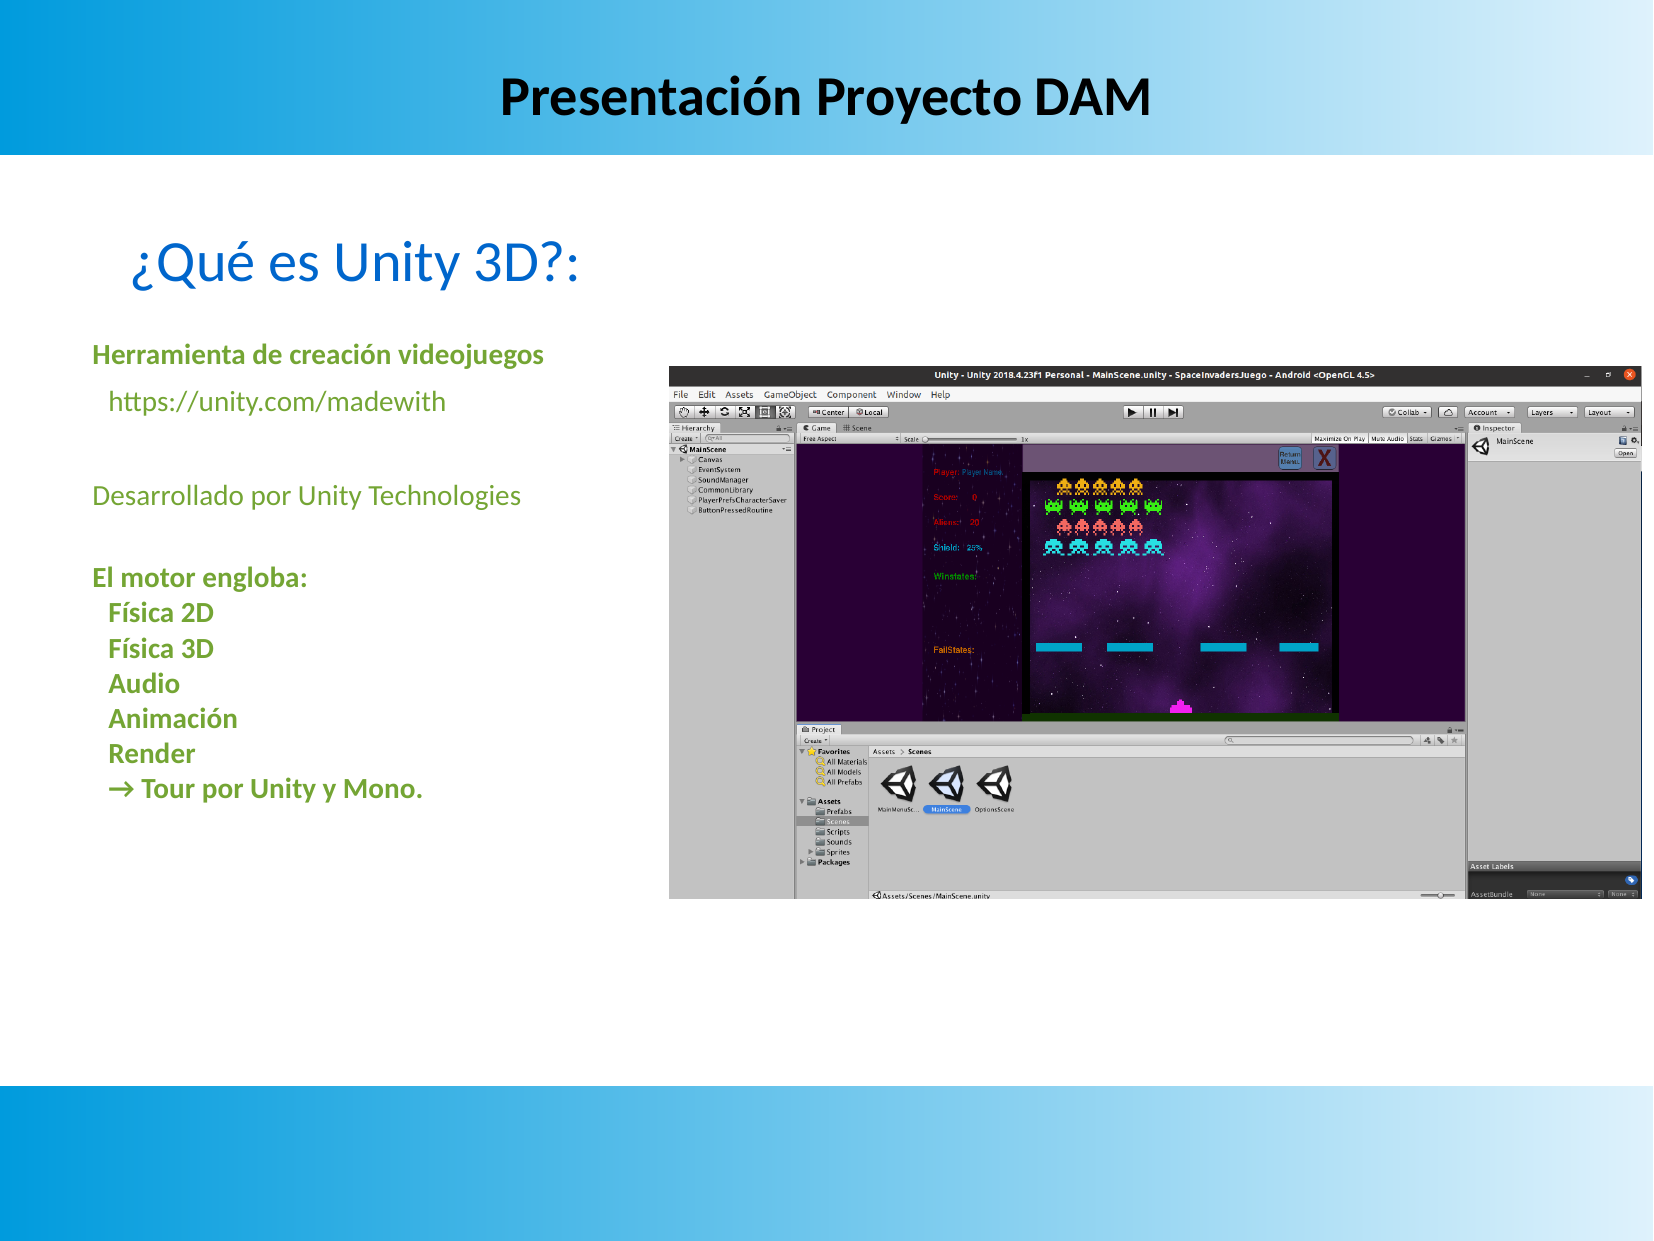

# Presentación Proyecto DAM
¿Qué es Unity 3D?:
Herramienta de creación videojuegos
https://unity.com/madewith
Desarrollado por Unity Technologies
El motor engloba:
Física 2D
Física 3D
Audio
Animación
Render
→ Tour por Unity y Mono.